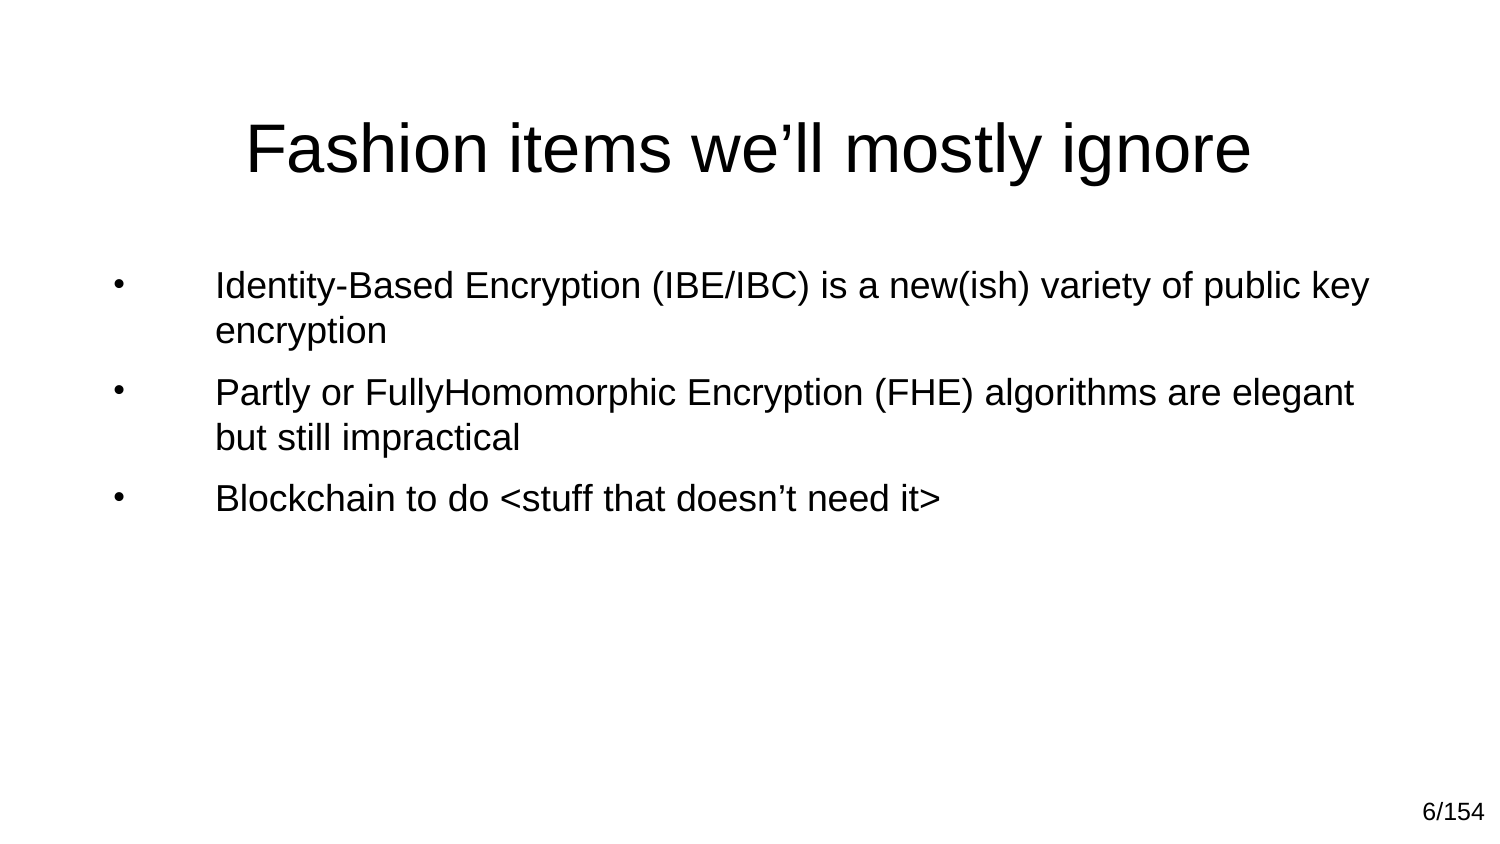

# Fashion items we’ll mostly ignore
Identity-Based Encryption (IBE/IBC) is a new(ish) variety of public key encryption
Partly or FullyHomomorphic Encryption (FHE) algorithms are elegant but still impractical
Blockchain to do <stuff that doesn’t need it>